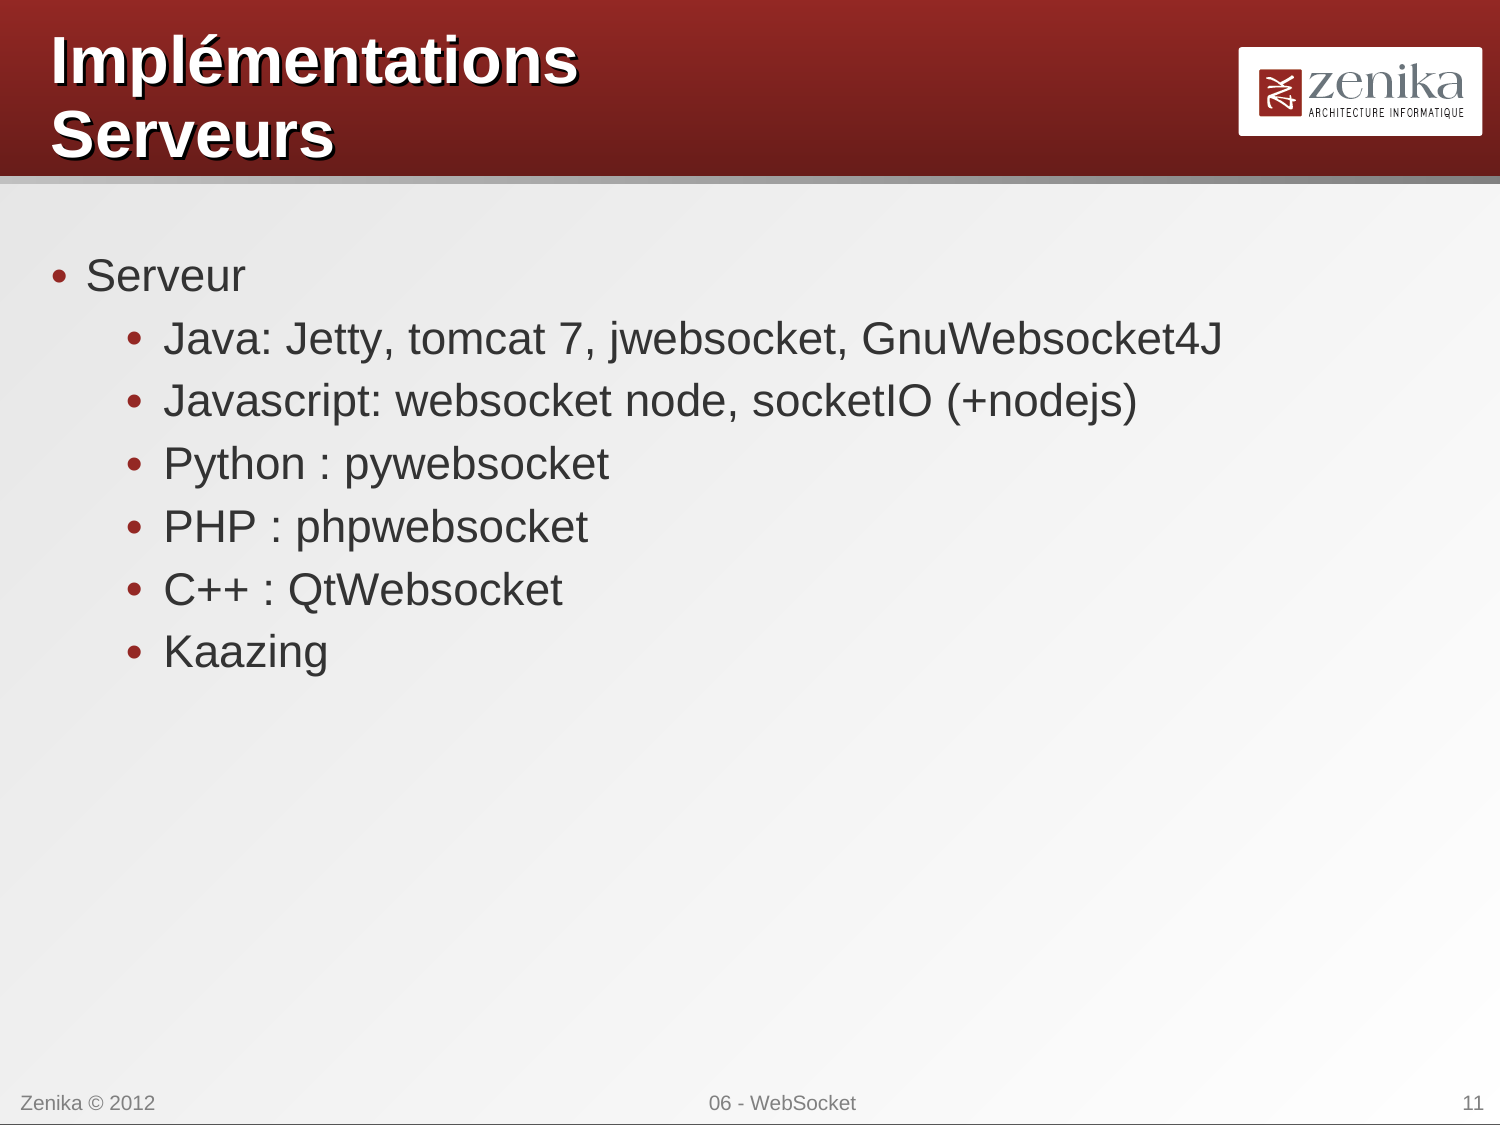

# Implémentations Serveurs
Serveur
Java: Jetty, tomcat 7, jwebsocket, GnuWebsocket4J
Javascript: websocket node, socketIO (+nodejs)
Python : pywebsocket
PHP : phpwebsocket
C++ : QtWebsocket
Kaazing